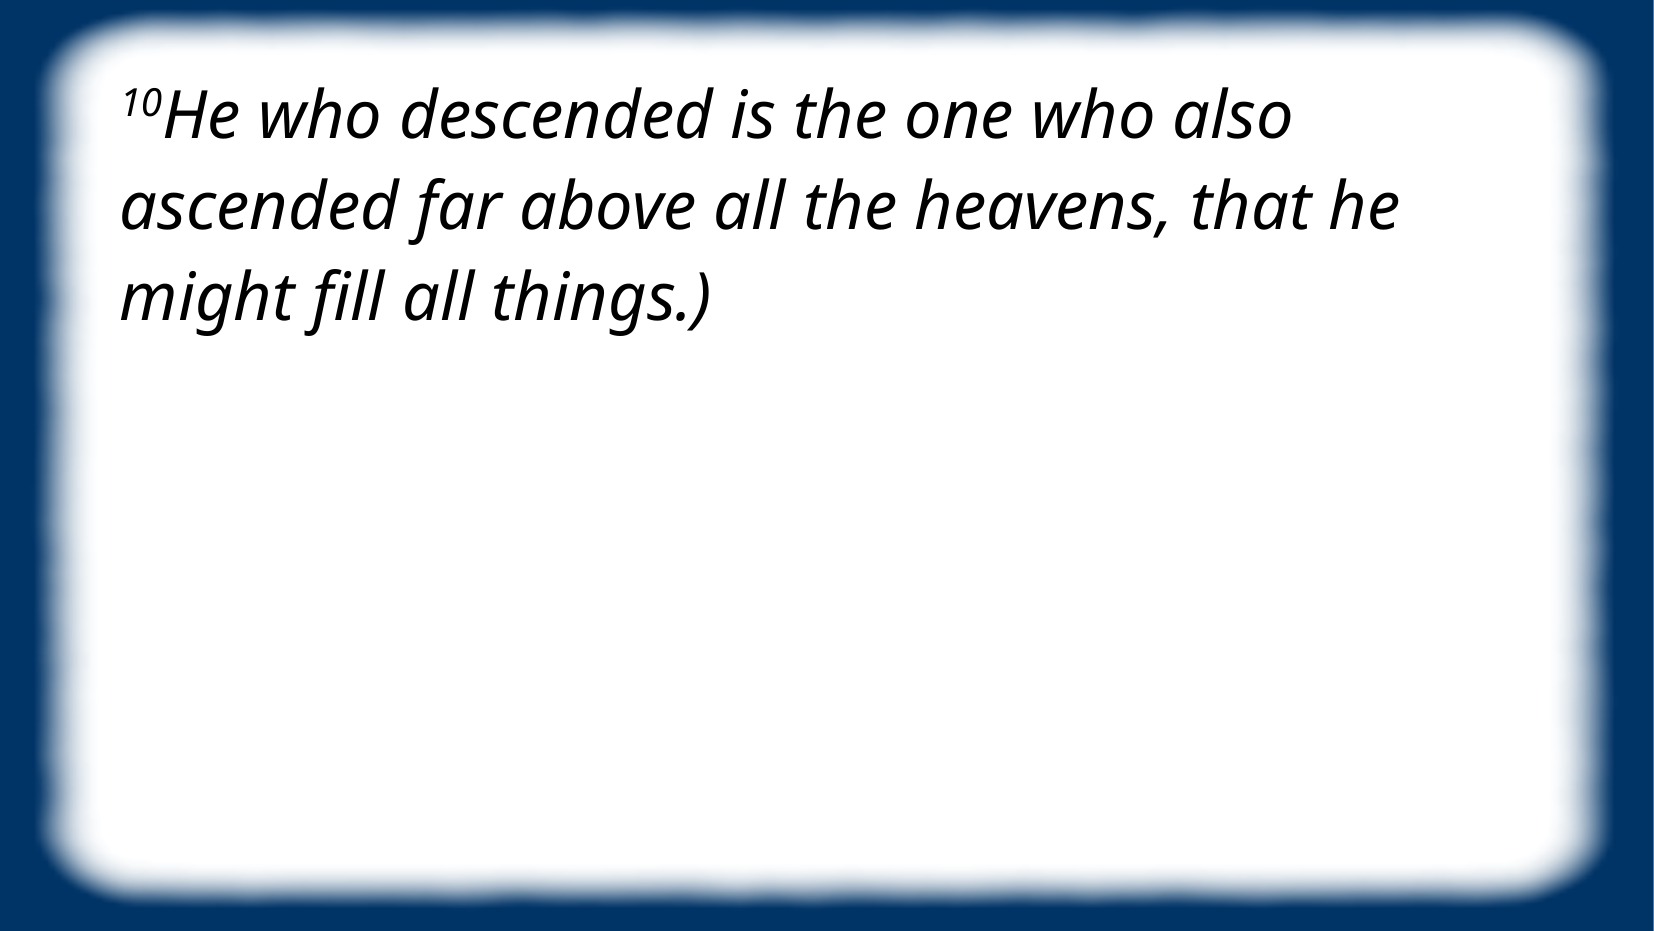

10He who descended is the one who also ascended far above all the heavens, that he might fill all things.)